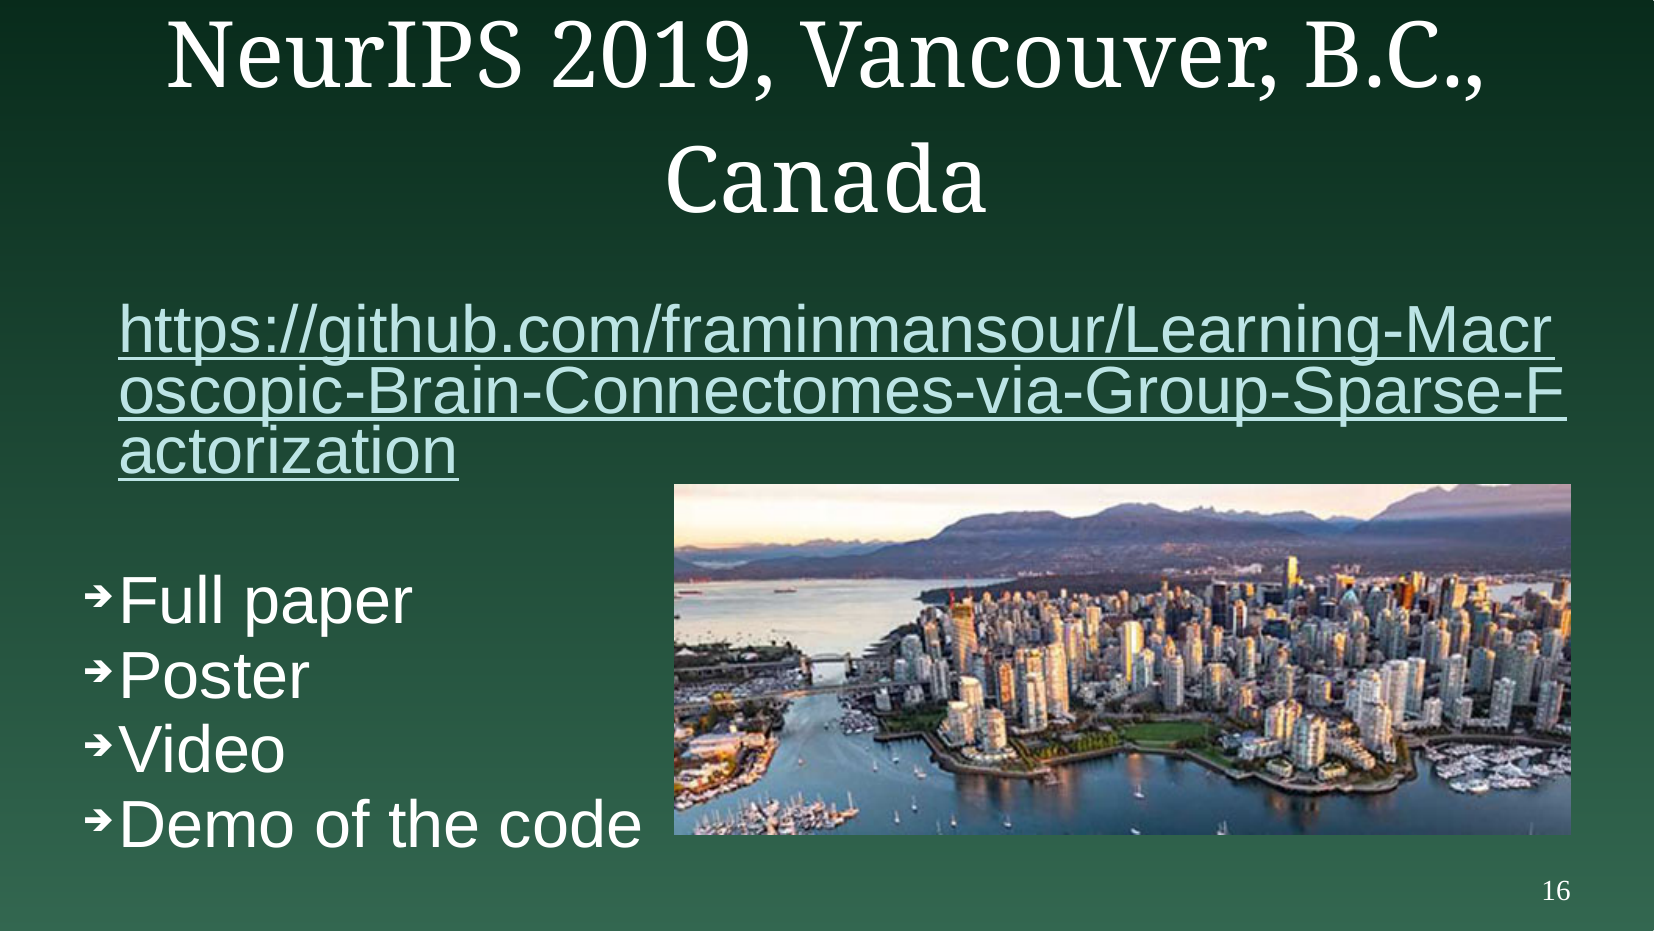

# NeurIPS 2019, Vancouver, B.C., Canada
 https://github.com/framinmansour/Learning-Macroscopic-Brain-Connectomes-via-Group-Sparse-Factorization
Full paper
Poster
Video
Demo of the code
16